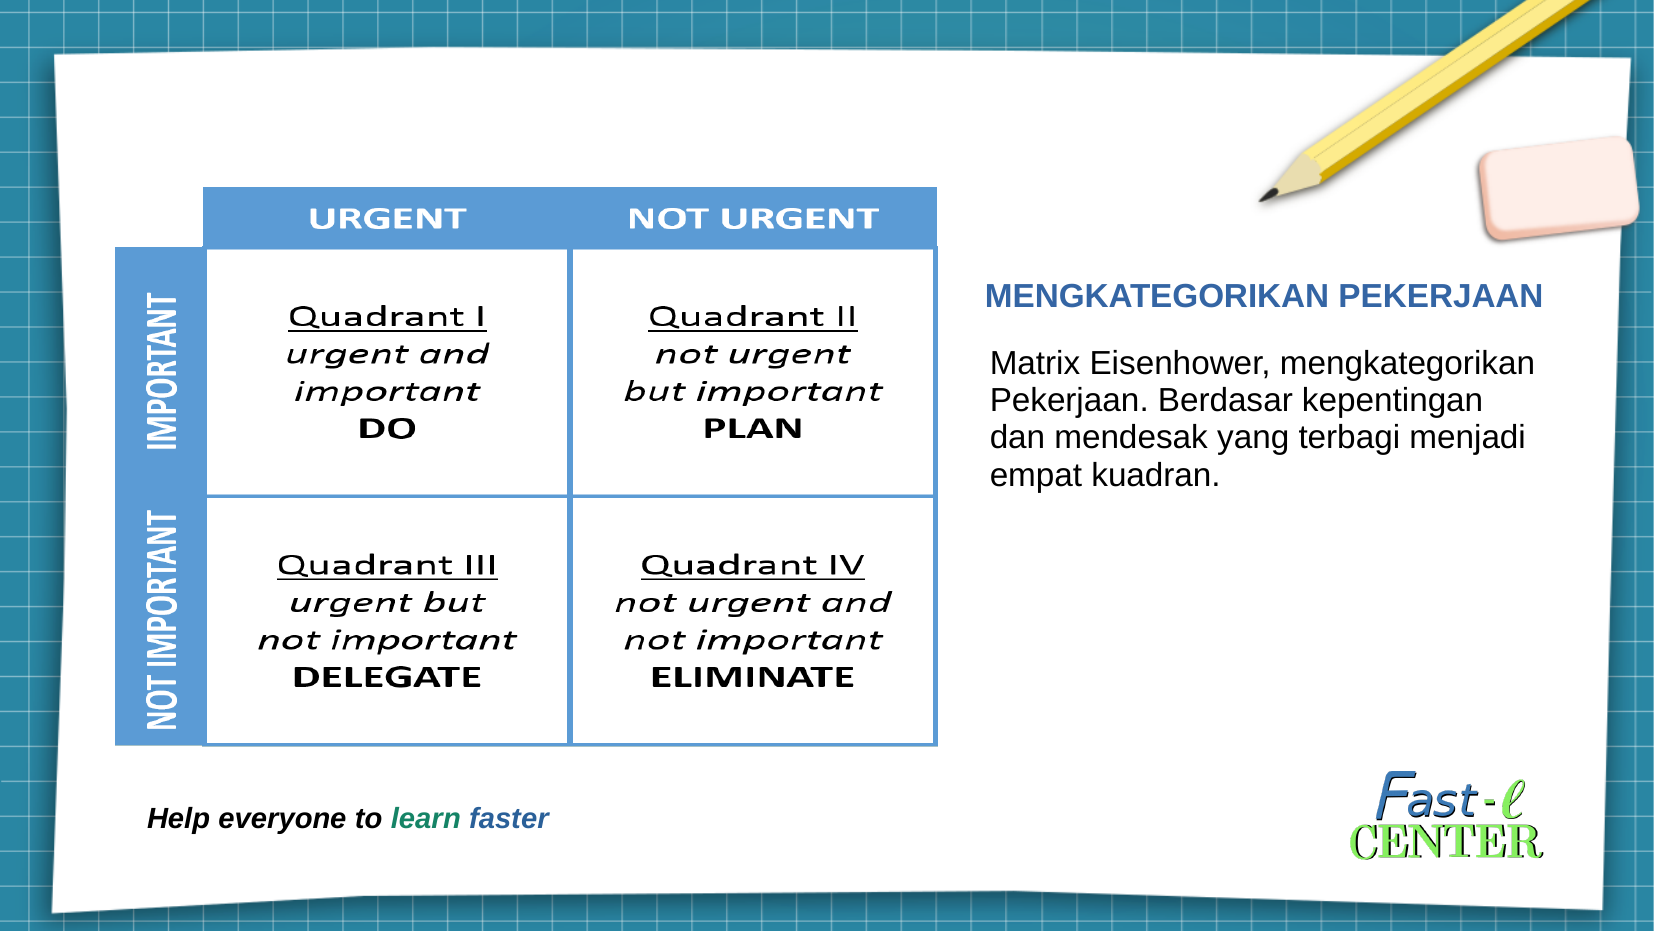

MENGKATEGORIKAN PEKERJAAN
Matrix Eisenhower, mengkategorikan
Pekerjaan. Berdasar kepentingan
dan mendesak yang terbagi menjadi
empat kuadran.
Help everyone to learn faster